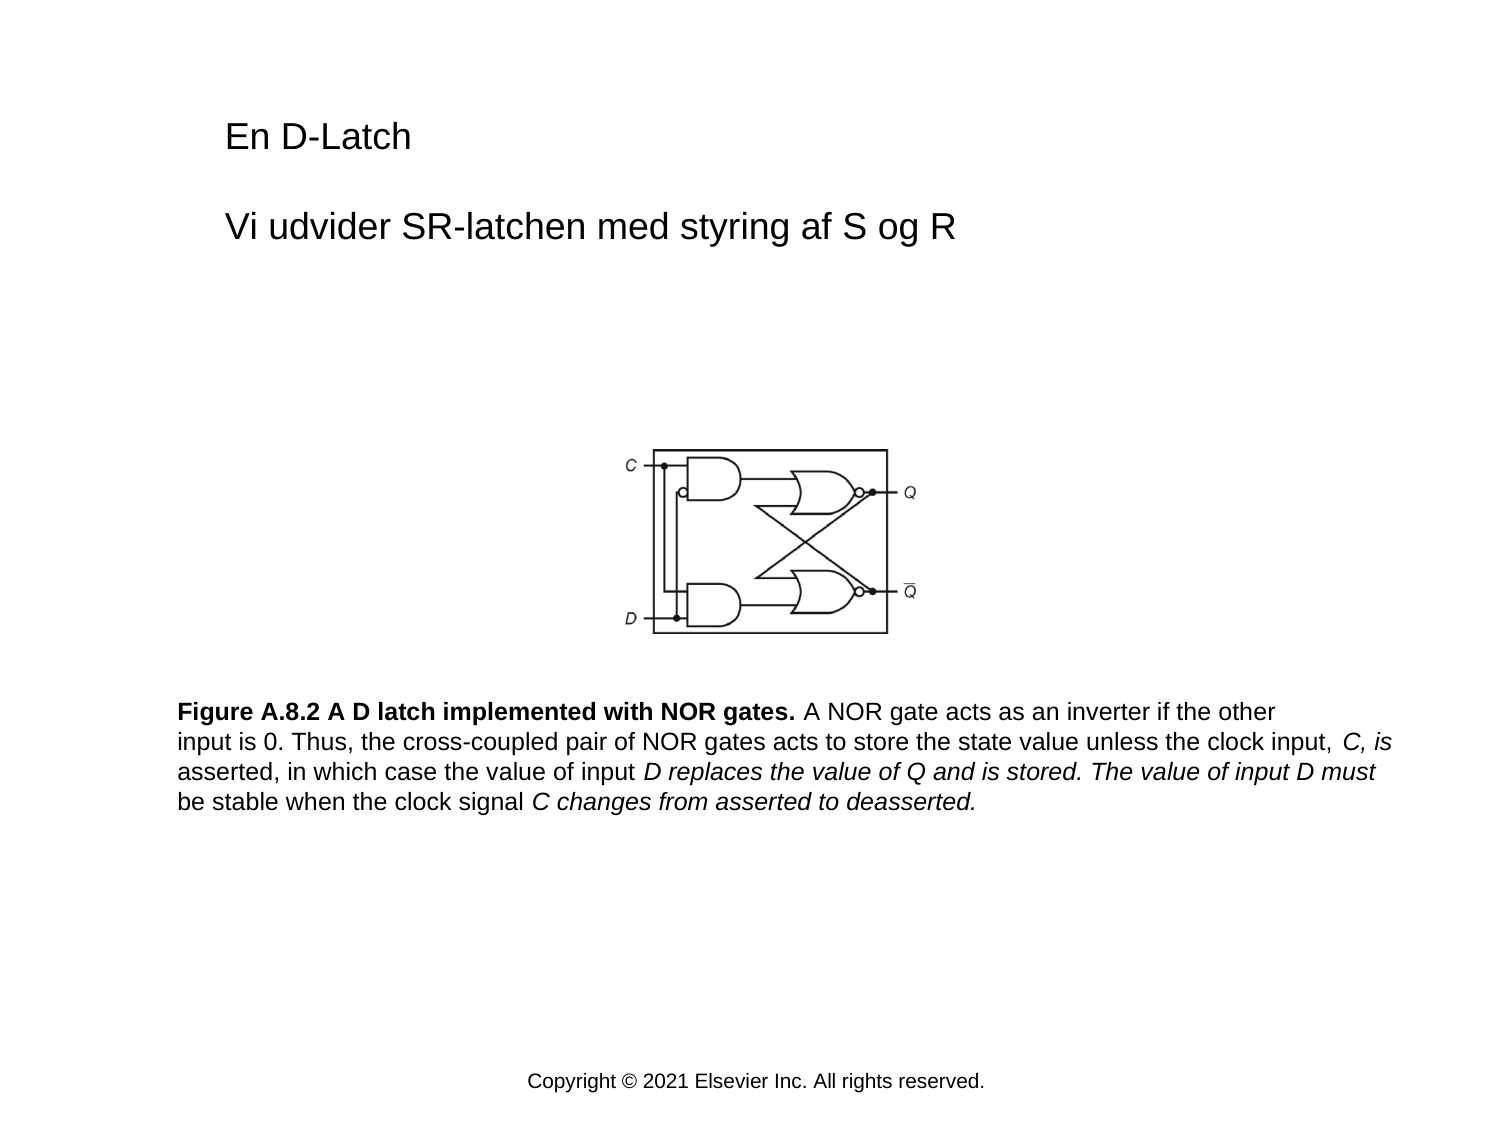

En D-Latch
Vi udvider SR-latchen med styring af S og R
Figure A.8.2 A D latch implemented with NOR gates. A NOR gate acts as an inverter if the other
input is 0. Thus, the cross-coupled pair of NOR gates acts to store the state value unless the clock input, C, is
asserted, in which case the value of input D replaces the value of Q and is stored. The value of input D must
be stable when the clock signal C changes from asserted to deasserted.
Copyright © 2021 Elsevier Inc. All rights reserved.